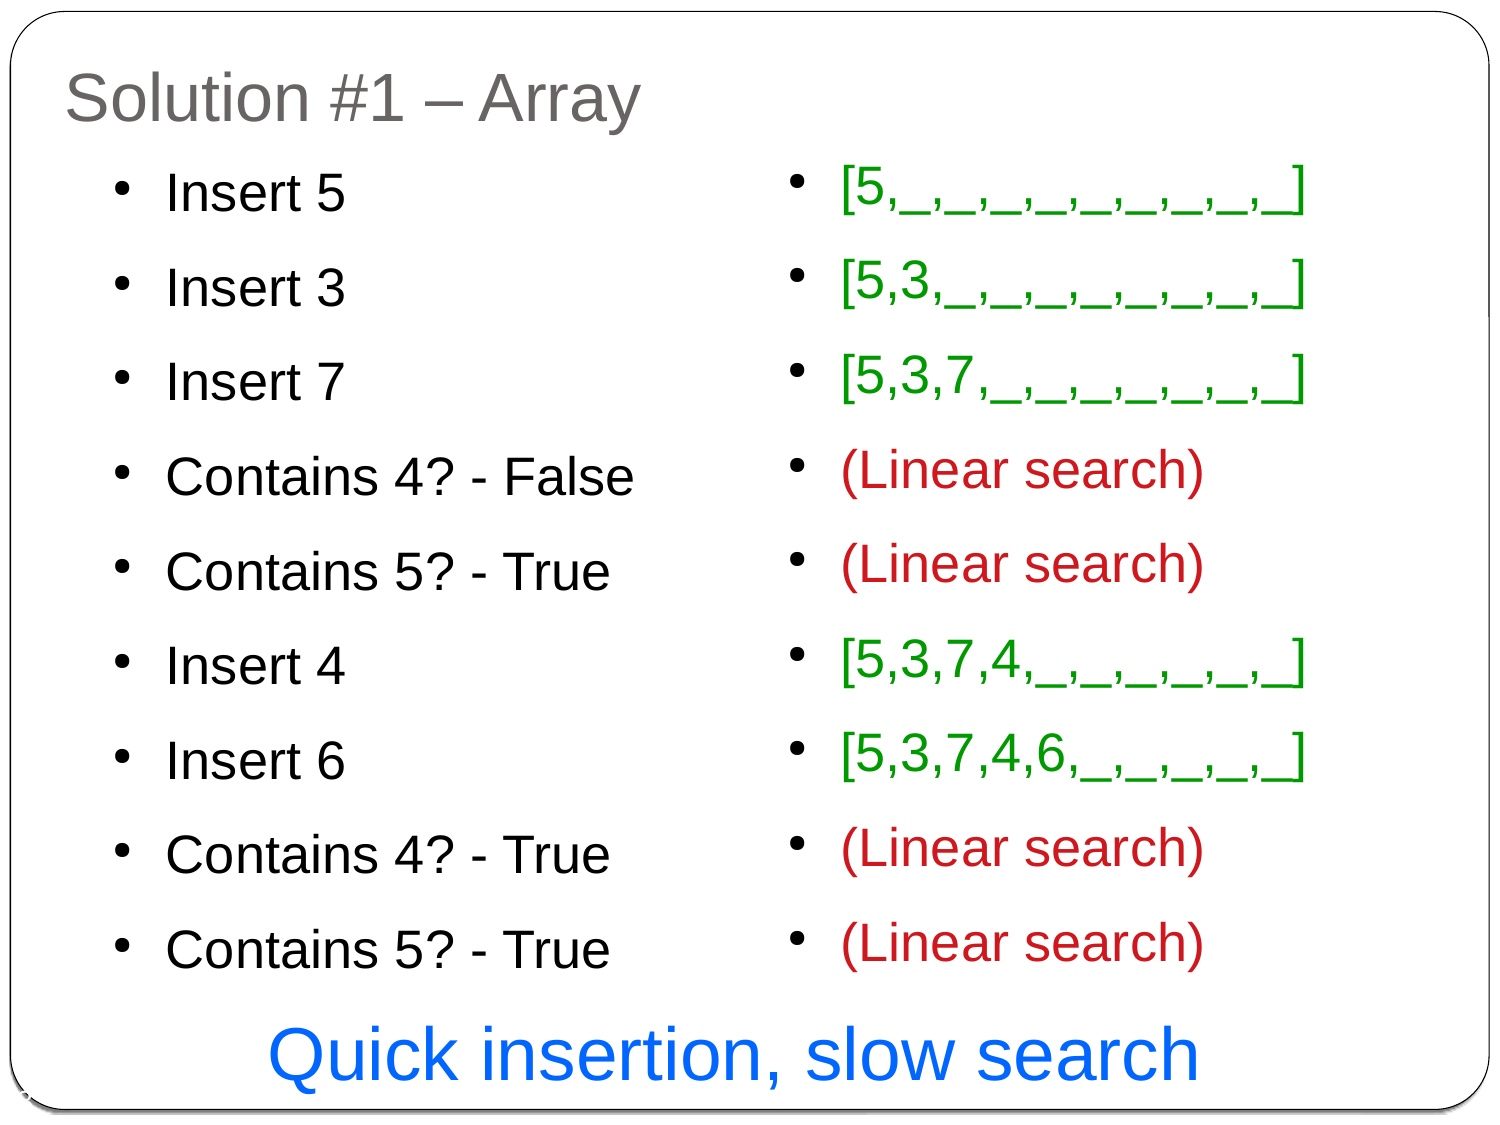

# Solution #1 – Array
[5,_,_,_,_,_,_,_,_,_]
[5,3,_,_,_,_,_,_,_,_]
[5,3,7,_,_,_,_,_,_,_]
(Linear search)
(Linear search)
[5,3,7,4,_,_,_,_,_,_]
[5,3,7,4,6,_,_,_,_,_]
(Linear search)
(Linear search)
Insert 5
Insert 3
Insert 7
Contains 4? - False
Contains 5? - True
Insert 4
Insert 6
Contains 4? - True
Contains 5? - True
Quick insertion, slow search